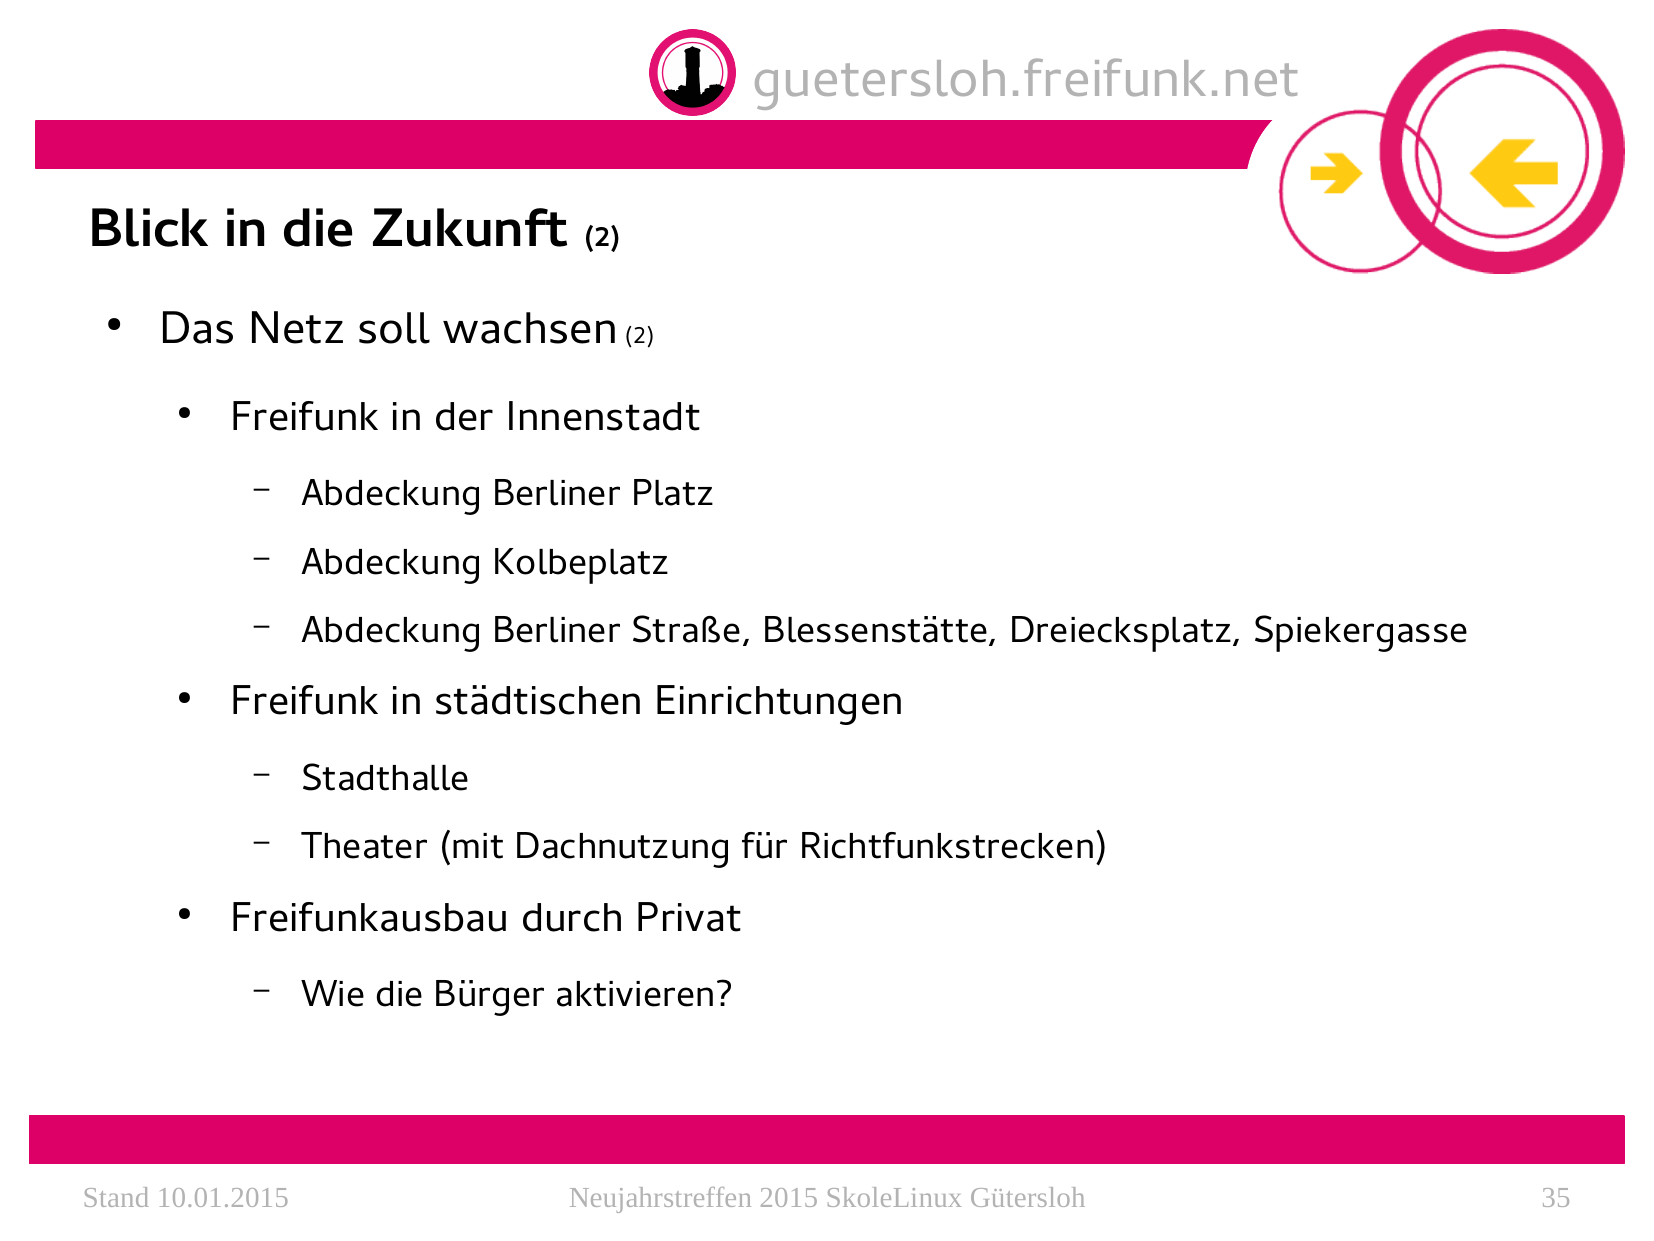

# Blick in die Zukunft (2)
Das Netz soll wachsen (2)
Freifunk in der Innenstadt
Abdeckung Berliner Platz
Abdeckung Kolbeplatz
Abdeckung Berliner Straße, Blessenstätte, Dreiecksplatz, Spiekergasse
Freifunk in städtischen Einrichtungen
Stadthalle
Theater (mit Dachnutzung für Richtfunkstrecken)
Freifunkausbau durch Privat
Wie die Bürger aktivieren?
Stand 10.01.2015
Neujahrstreffen 2015 SkoleLinux Gütersloh
35